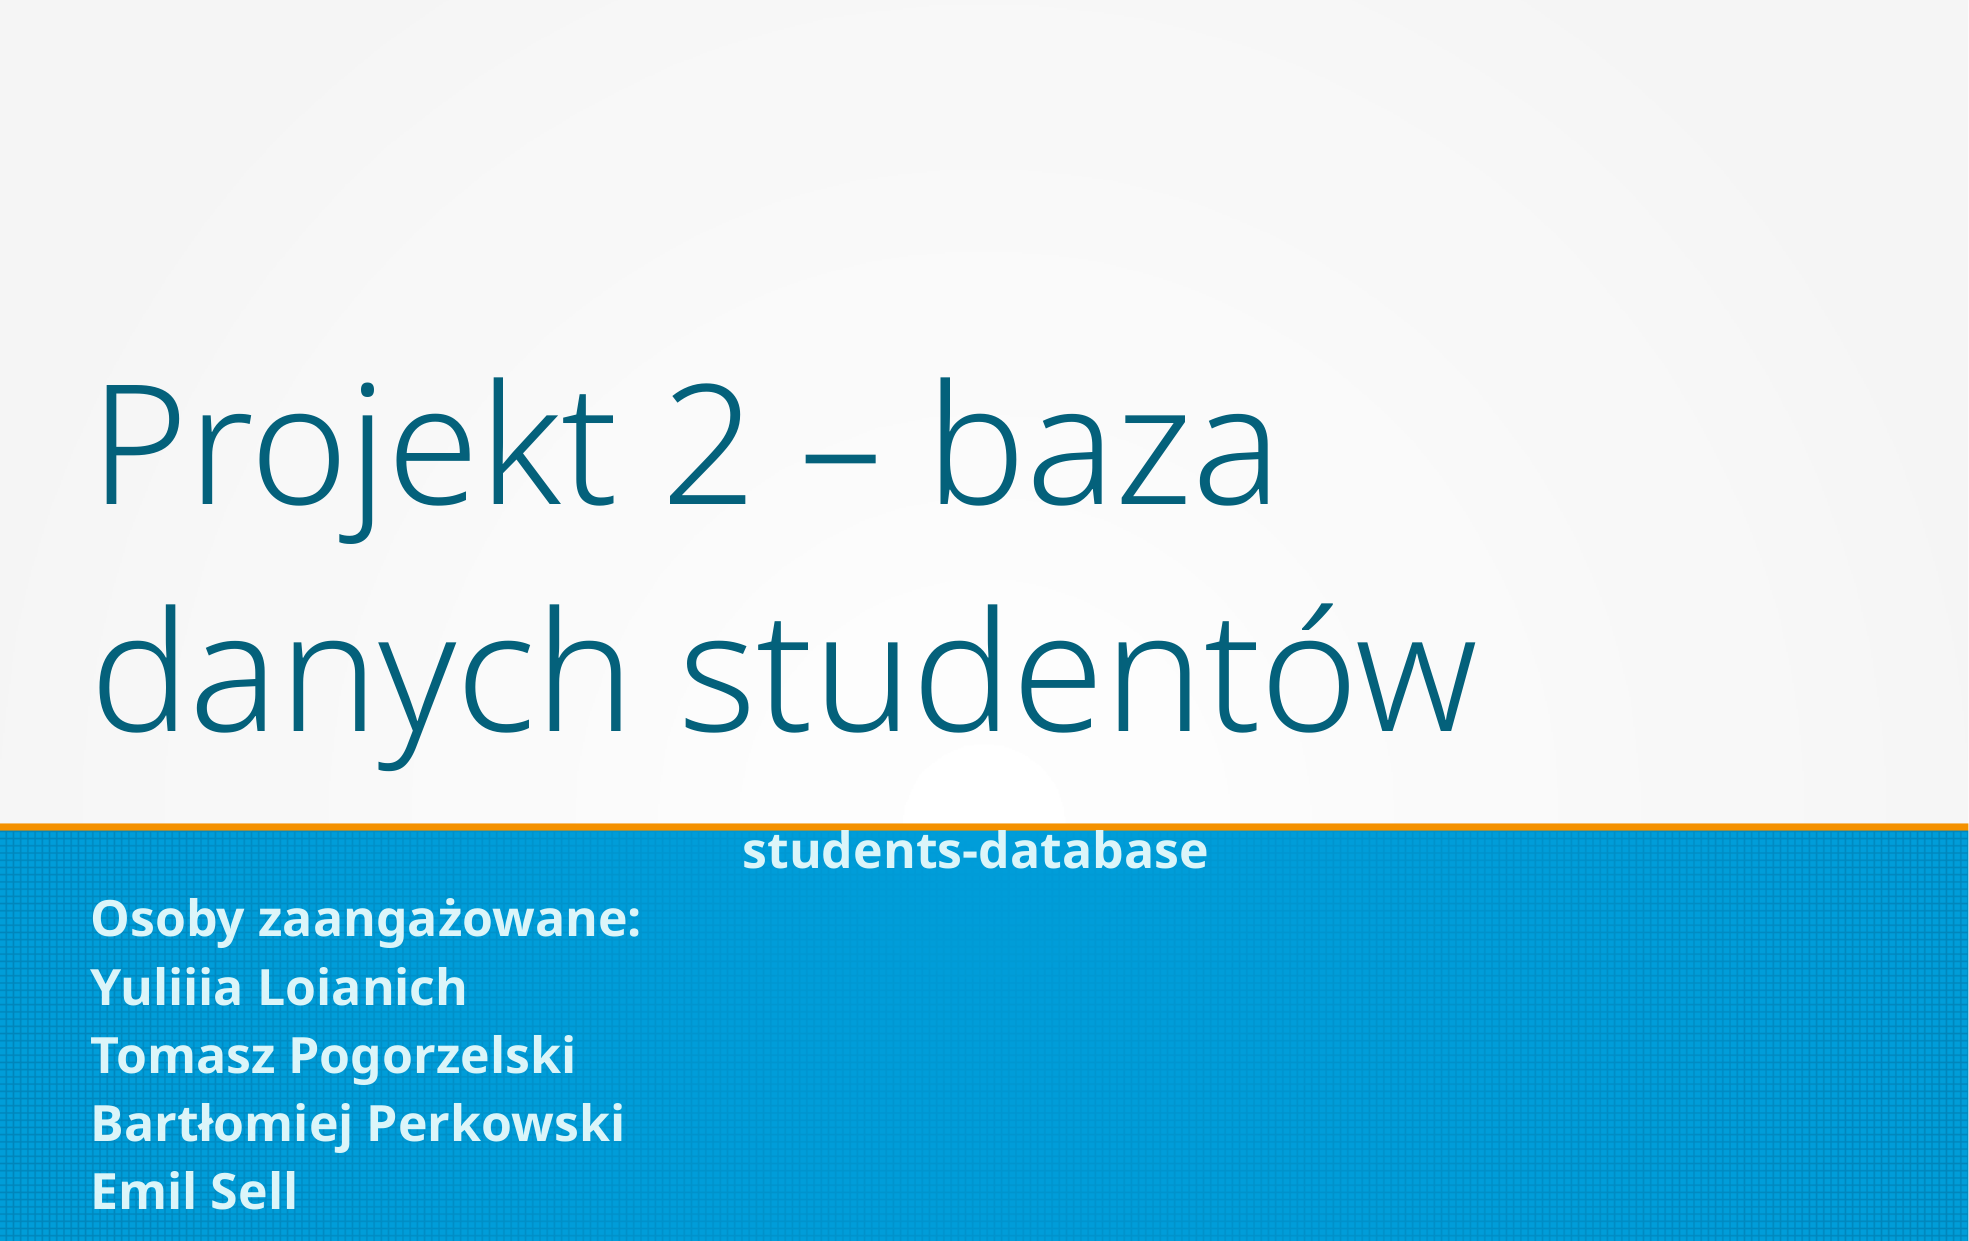

# Projekt 2 – baza danych studentów
students-database
Osoby zaangażowane:
Yuliiia Loianich
Tomasz Pogorzelski
Bartłomiej Perkowski
Emil Sell